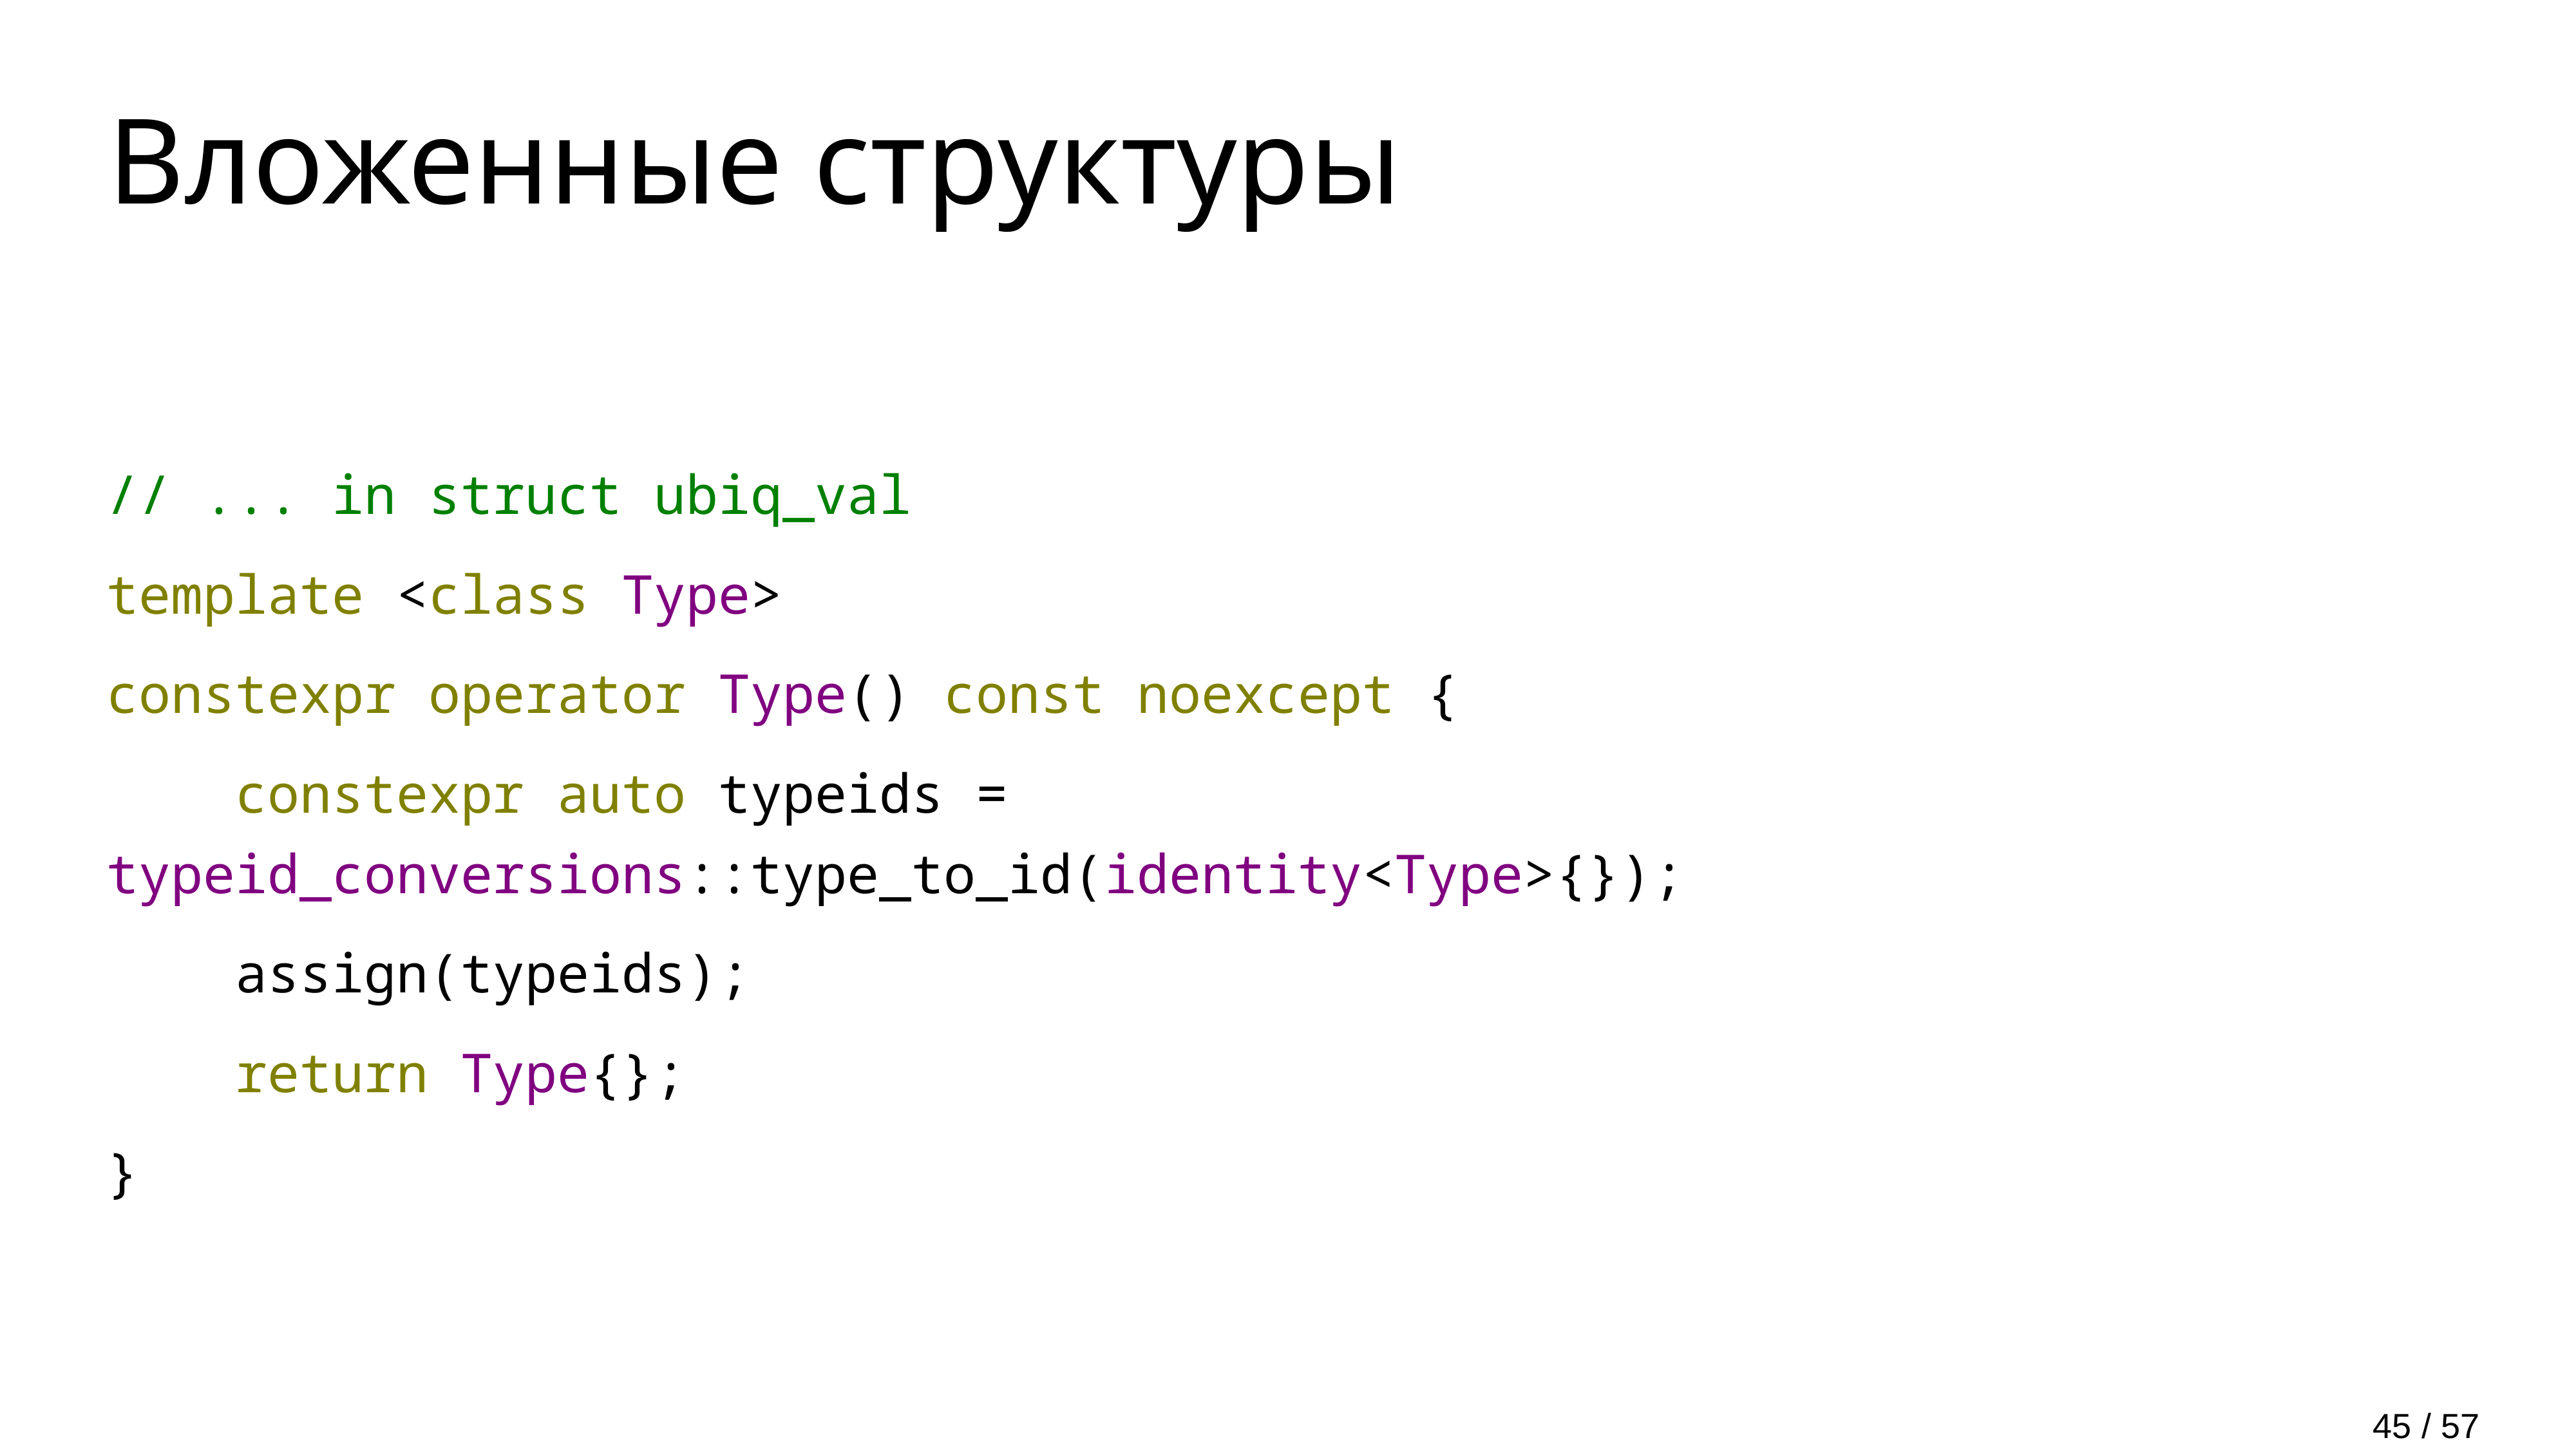

# Вложенные структуры
// ... in struct ubiq_val
template <class Type>
constexpr operator Type() const noexcept {
 constexpr auto typeids = typeid_conversions::type_to_id(identity<Type>{});
 assign(typeids);
 return Type{};
}